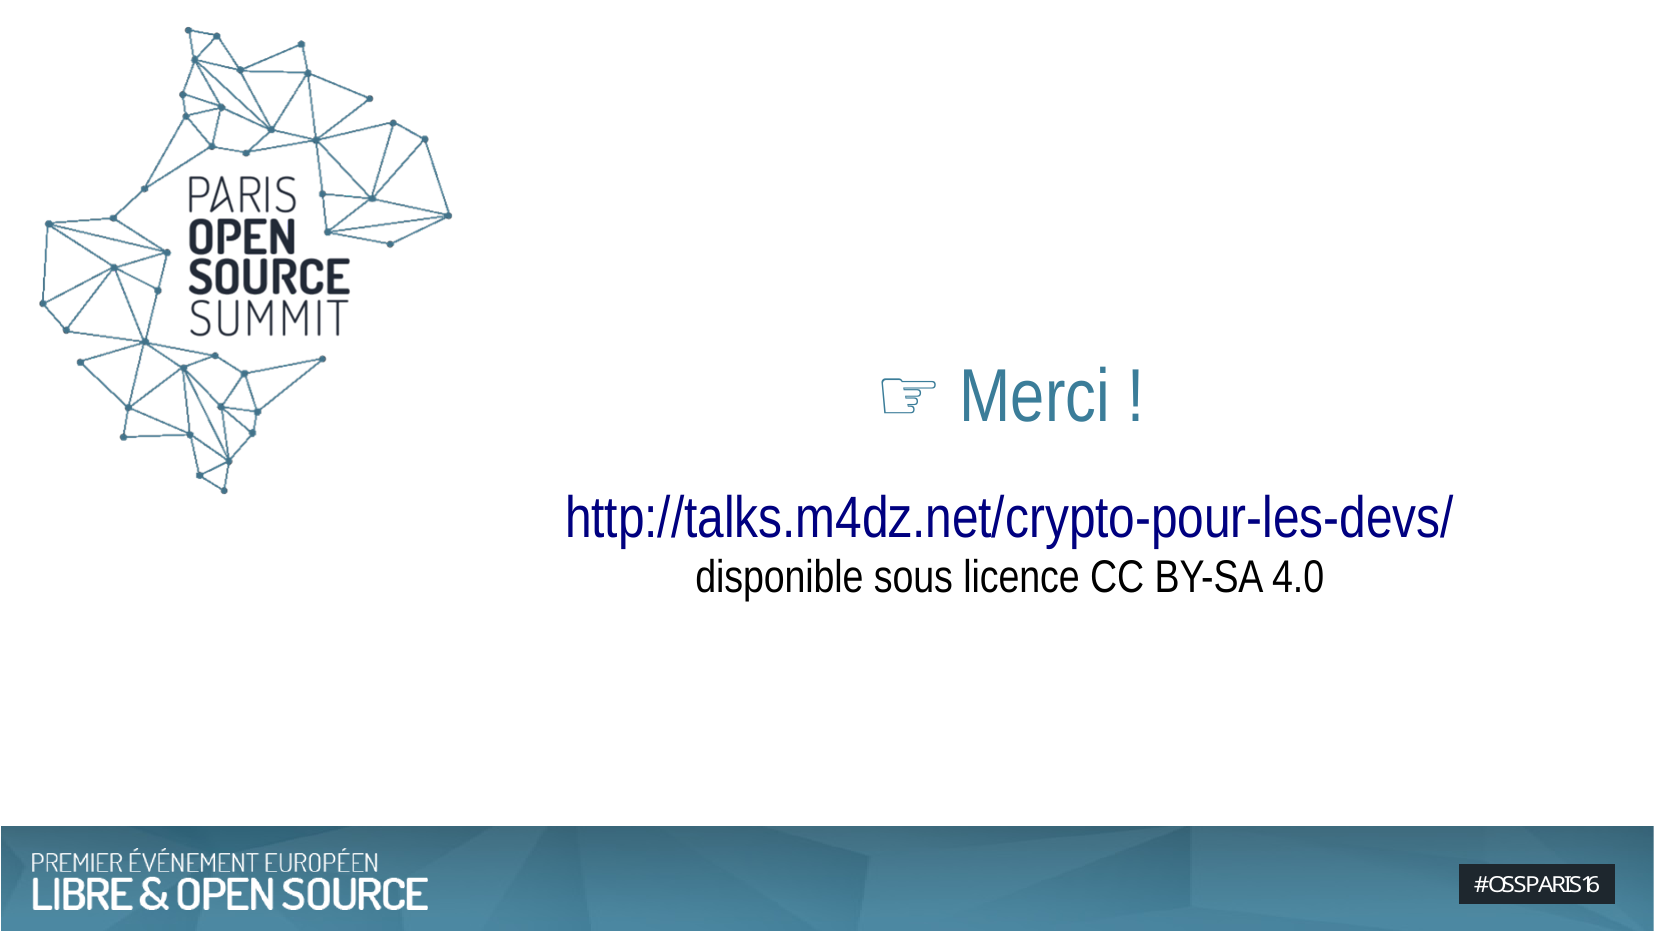

# ☞ Merci !
http://talks.m4dz.net/crypto-pour-les-devs/
disponible sous licence CC BY-SA 4.0